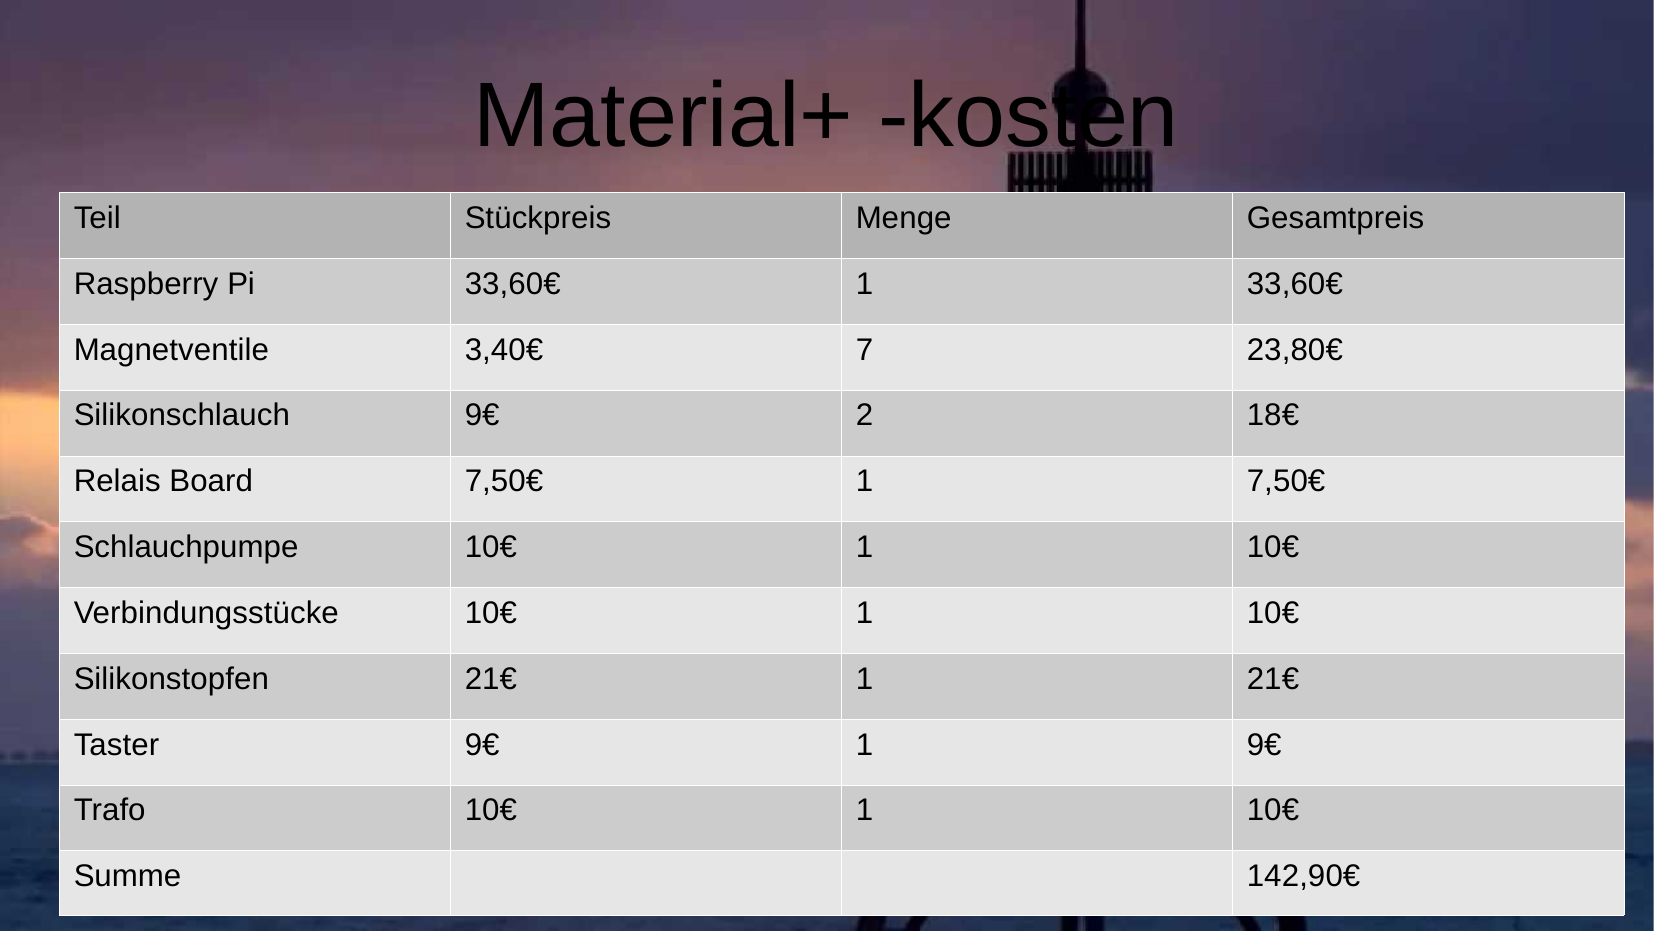

# Material+ -kosten
| Teil | Stückpreis | Menge | Gesamtpreis |
| --- | --- | --- | --- |
| Raspberry Pi | 33,60€ | 1 | 33,60€ |
| Magnetventile | 3,40€ | 7 | 23,80€ |
| Silikonschlauch | 9€ | 2 | 18€ |
| Relais Board | 7,50€ | 1 | 7,50€ |
| Schlauchpumpe | 10€ | 1 | 10€ |
| Verbindungsstücke | 10€ | 1 | 10€ |
| Silikonstopfen | 21€ | 1 | 21€ |
| Taster | 9€ | 1 | 9€ |
| Trafo | 10€ | 1 | 10€ |
| Summe | | | 142,90€ |